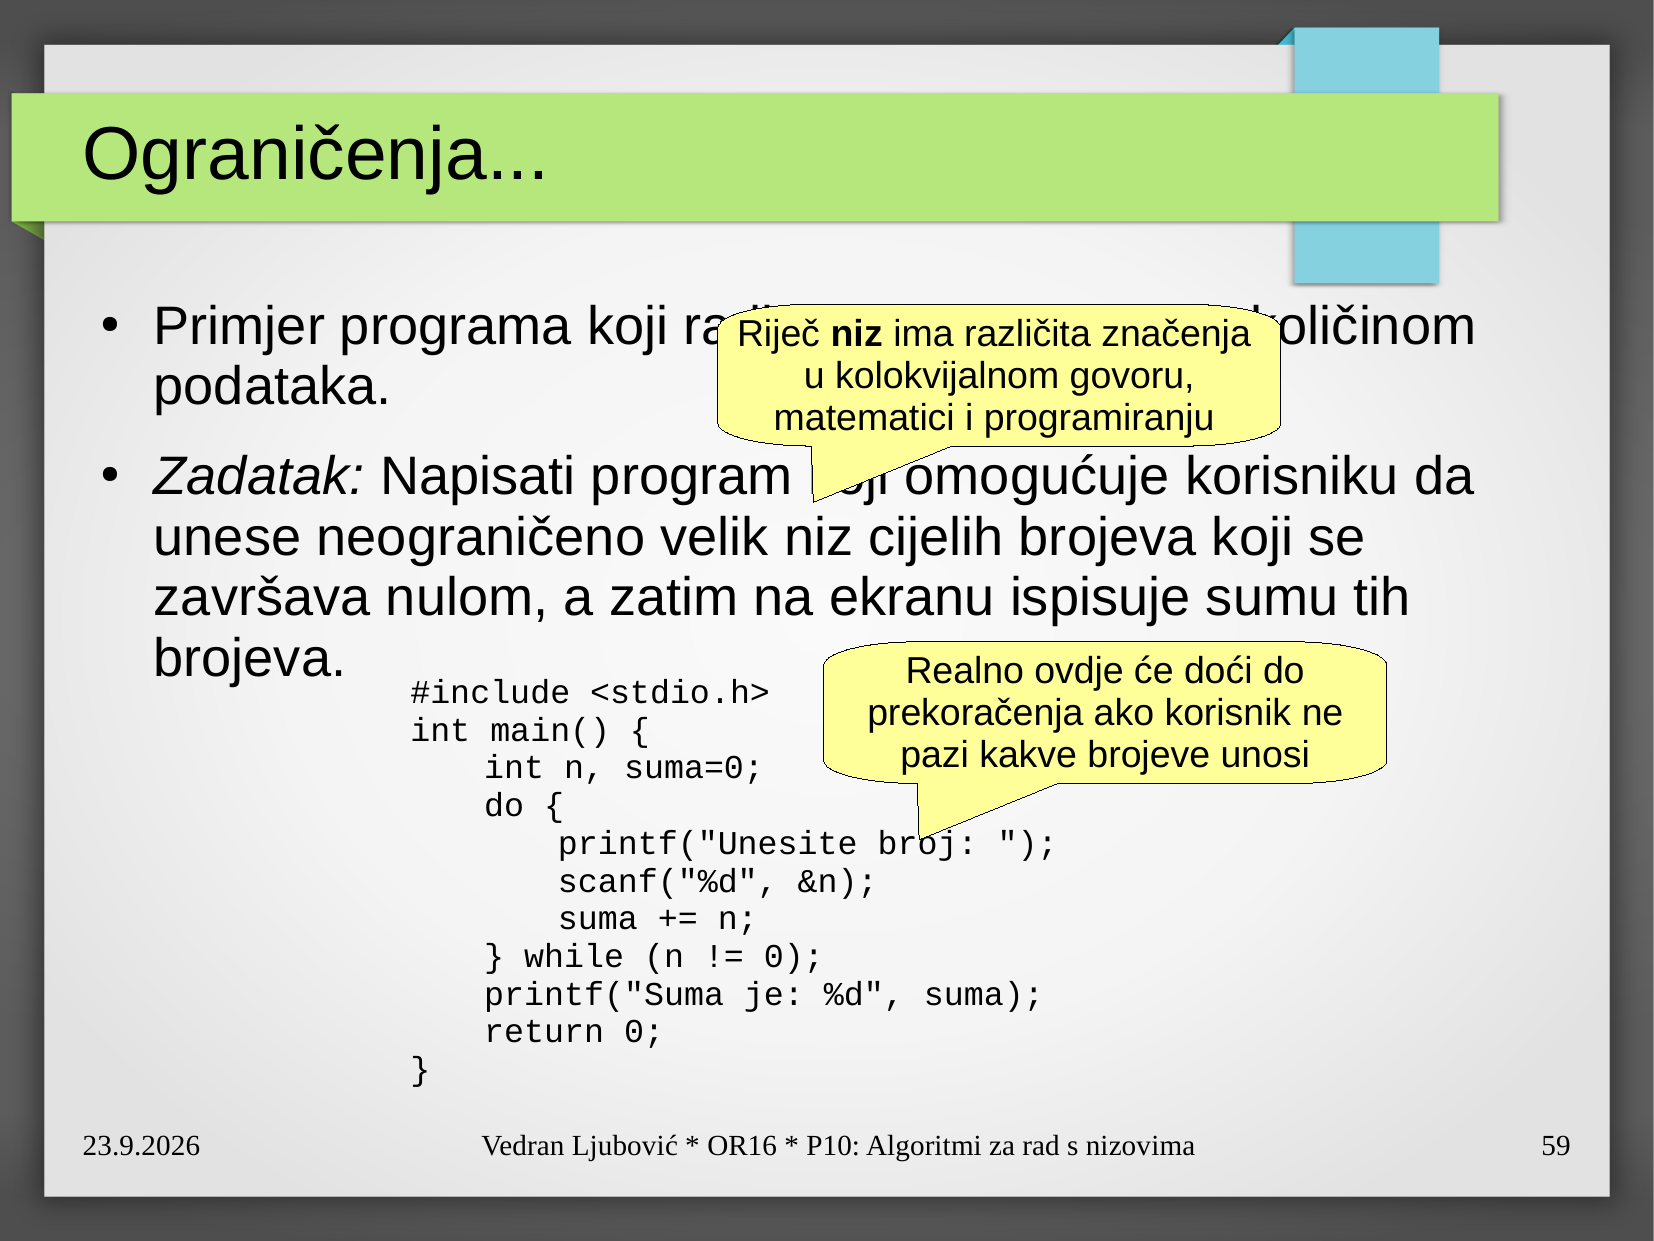

# Ograničenja...
Primjer programa koji radi sa neograničenom količinom podataka.
Zadatak: Napisati program koji omogućuje korisniku da unese neograničeno velik niz cijelih brojeva koji se završava nulom, a zatim na ekranu ispisuje sumu tih brojeva.
Riječ niz ima različita značenja
u kolokvijalnom govoru,
matematici i programiranju
#include <stdio.h>
int main() {
	int n, suma=0;
	do {
		printf("Unesite broj: ");
		scanf("%d", &n);
		suma += n;
	} while (n != 0);
	printf("Suma je: %d", suma);
	return 0;
}
Realno ovdje će doći do
prekoračenja ako korisnik ne
pazi kakve brojeve unosi
Vedran Ljubović * OR16 * P10: Algoritmi za rad s nizovima
59